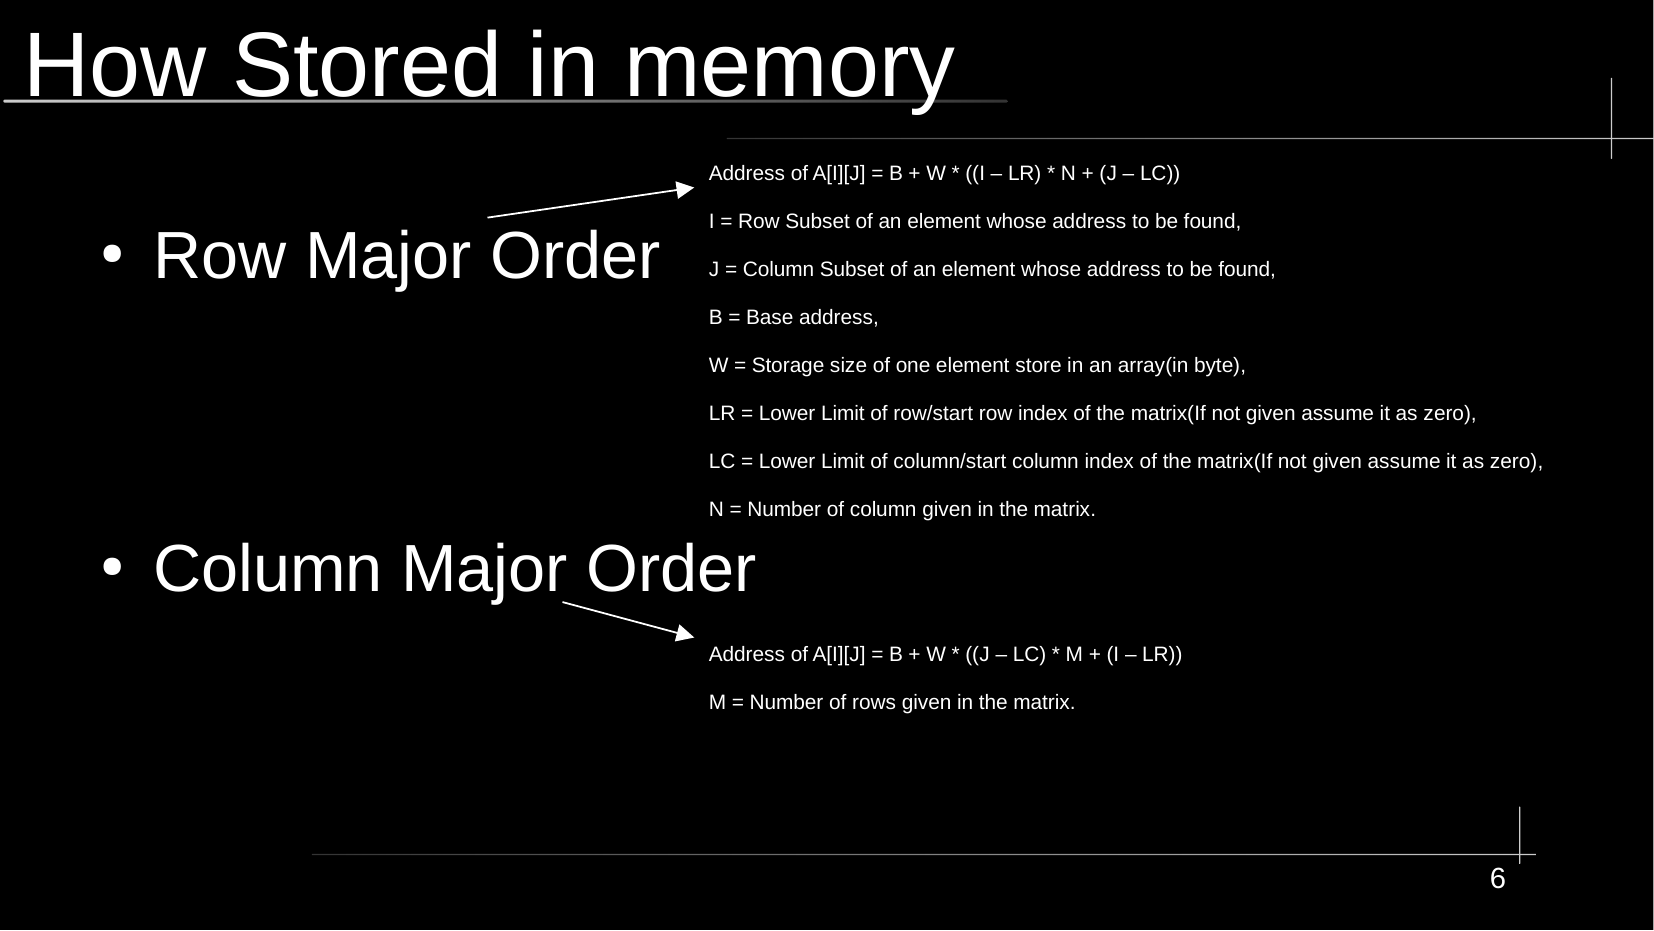

# How Stored in memory
Address of A[I][J] = B + W * ((I – LR) * N + (J – LC))
I = Row Subset of an element whose address to be found,
J = Column Subset of an element whose address to be found,
B = Base address,
W = Storage size of one element store in an array(in byte),
LR = Lower Limit of row/start row index of the matrix(If not given assume it as zero),
LC = Lower Limit of column/start column index of the matrix(If not given assume it as zero),
N = Number of column given in the matrix.
Address of A[I][J] = B + W * ((J – LC) * M + (I – LR))
M = Number of rows given in the matrix.
Row Major Order
Column Major Order
6